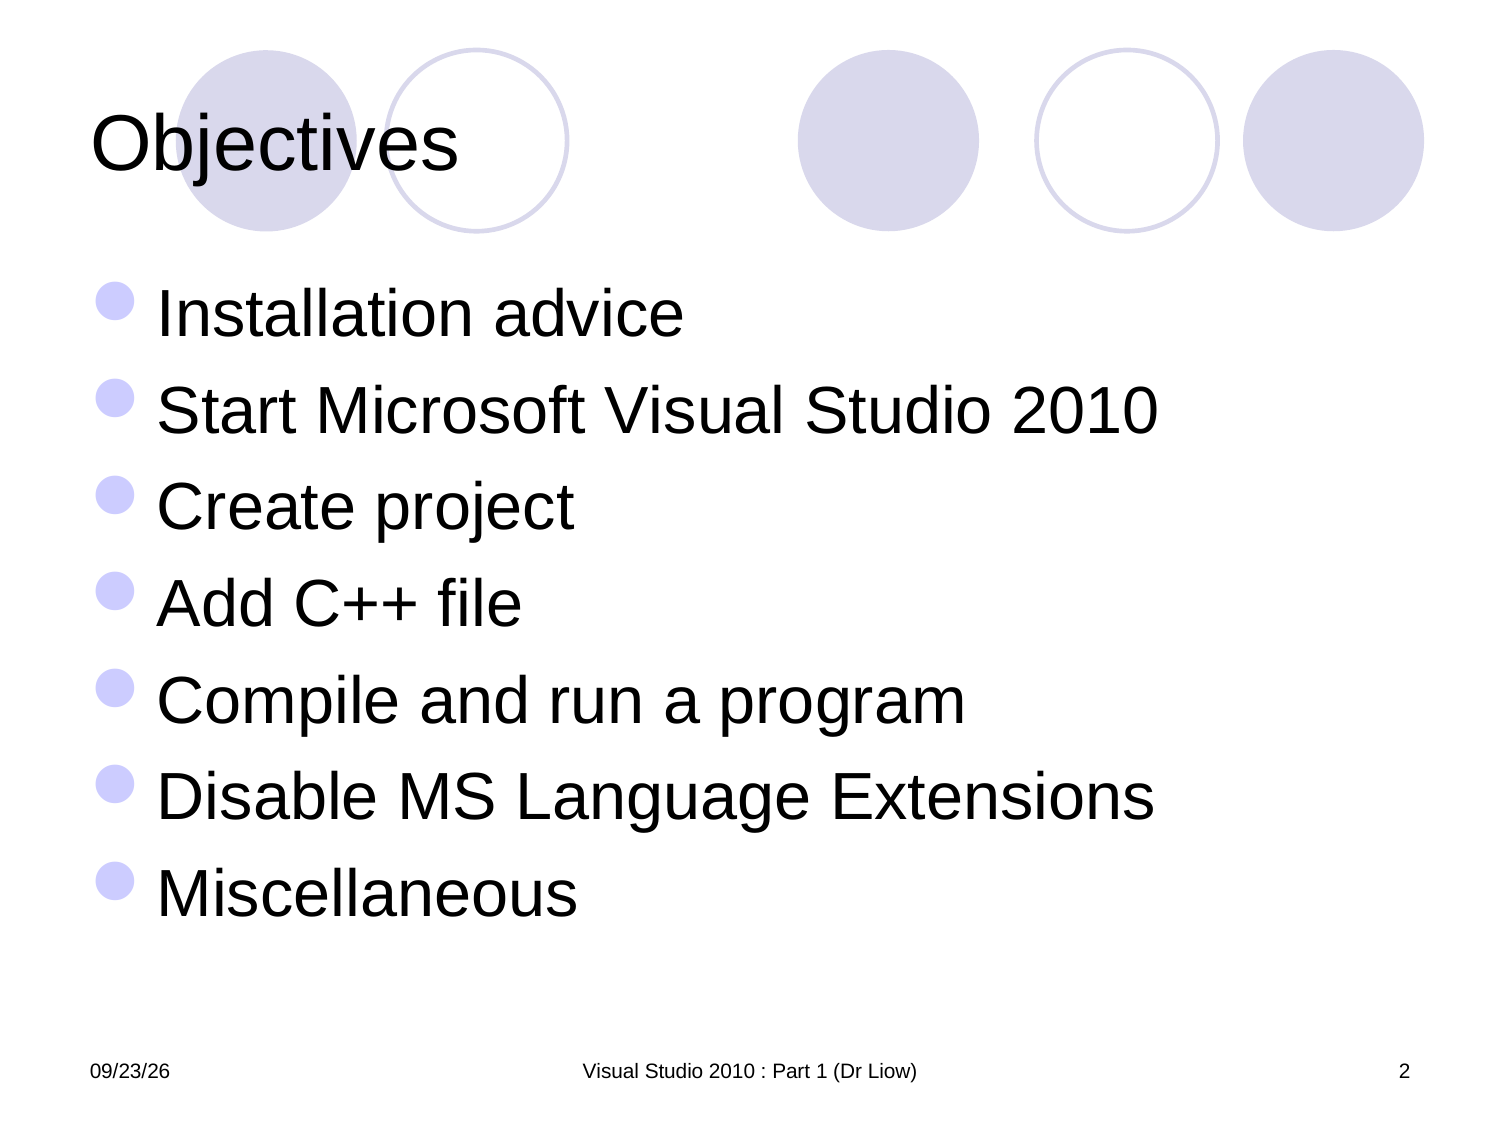

# Objectives
Installation advice
Start Microsoft Visual Studio 2010
Create project
Add C++ file
Compile and run a program
Disable MS Language Extensions
Miscellaneous
Visual Studio 2010 : Part 1 (Dr Liow)